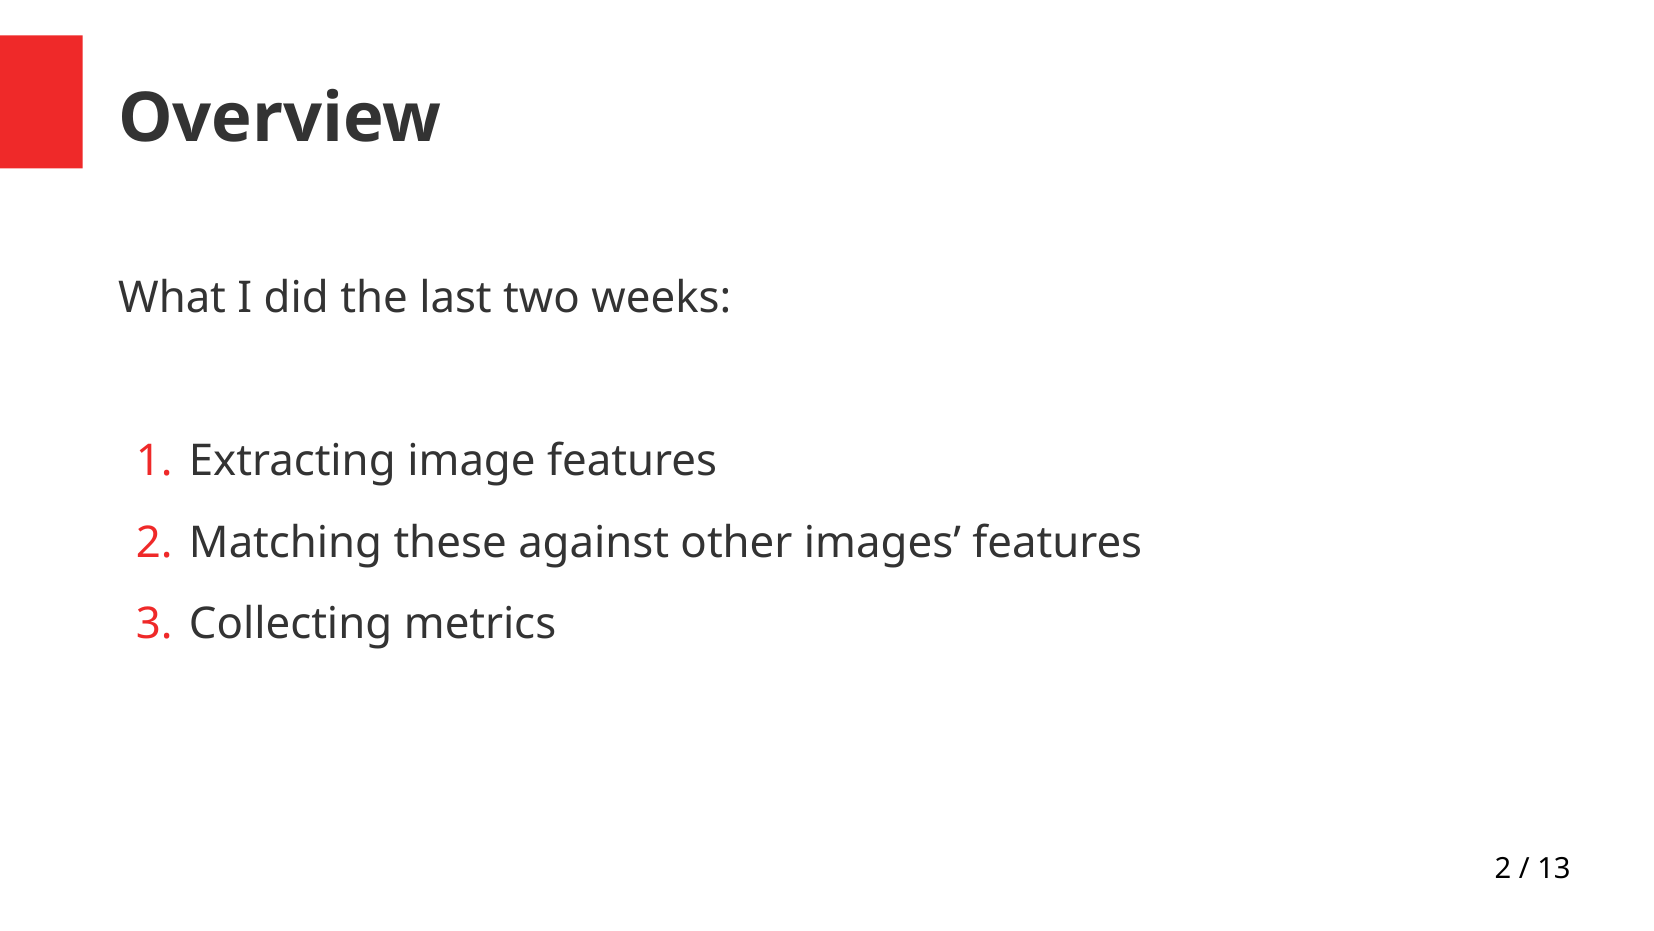

# Overview
What I did the last two weeks:
Extracting image features
Matching these against other images’ features
Collecting metrics
2